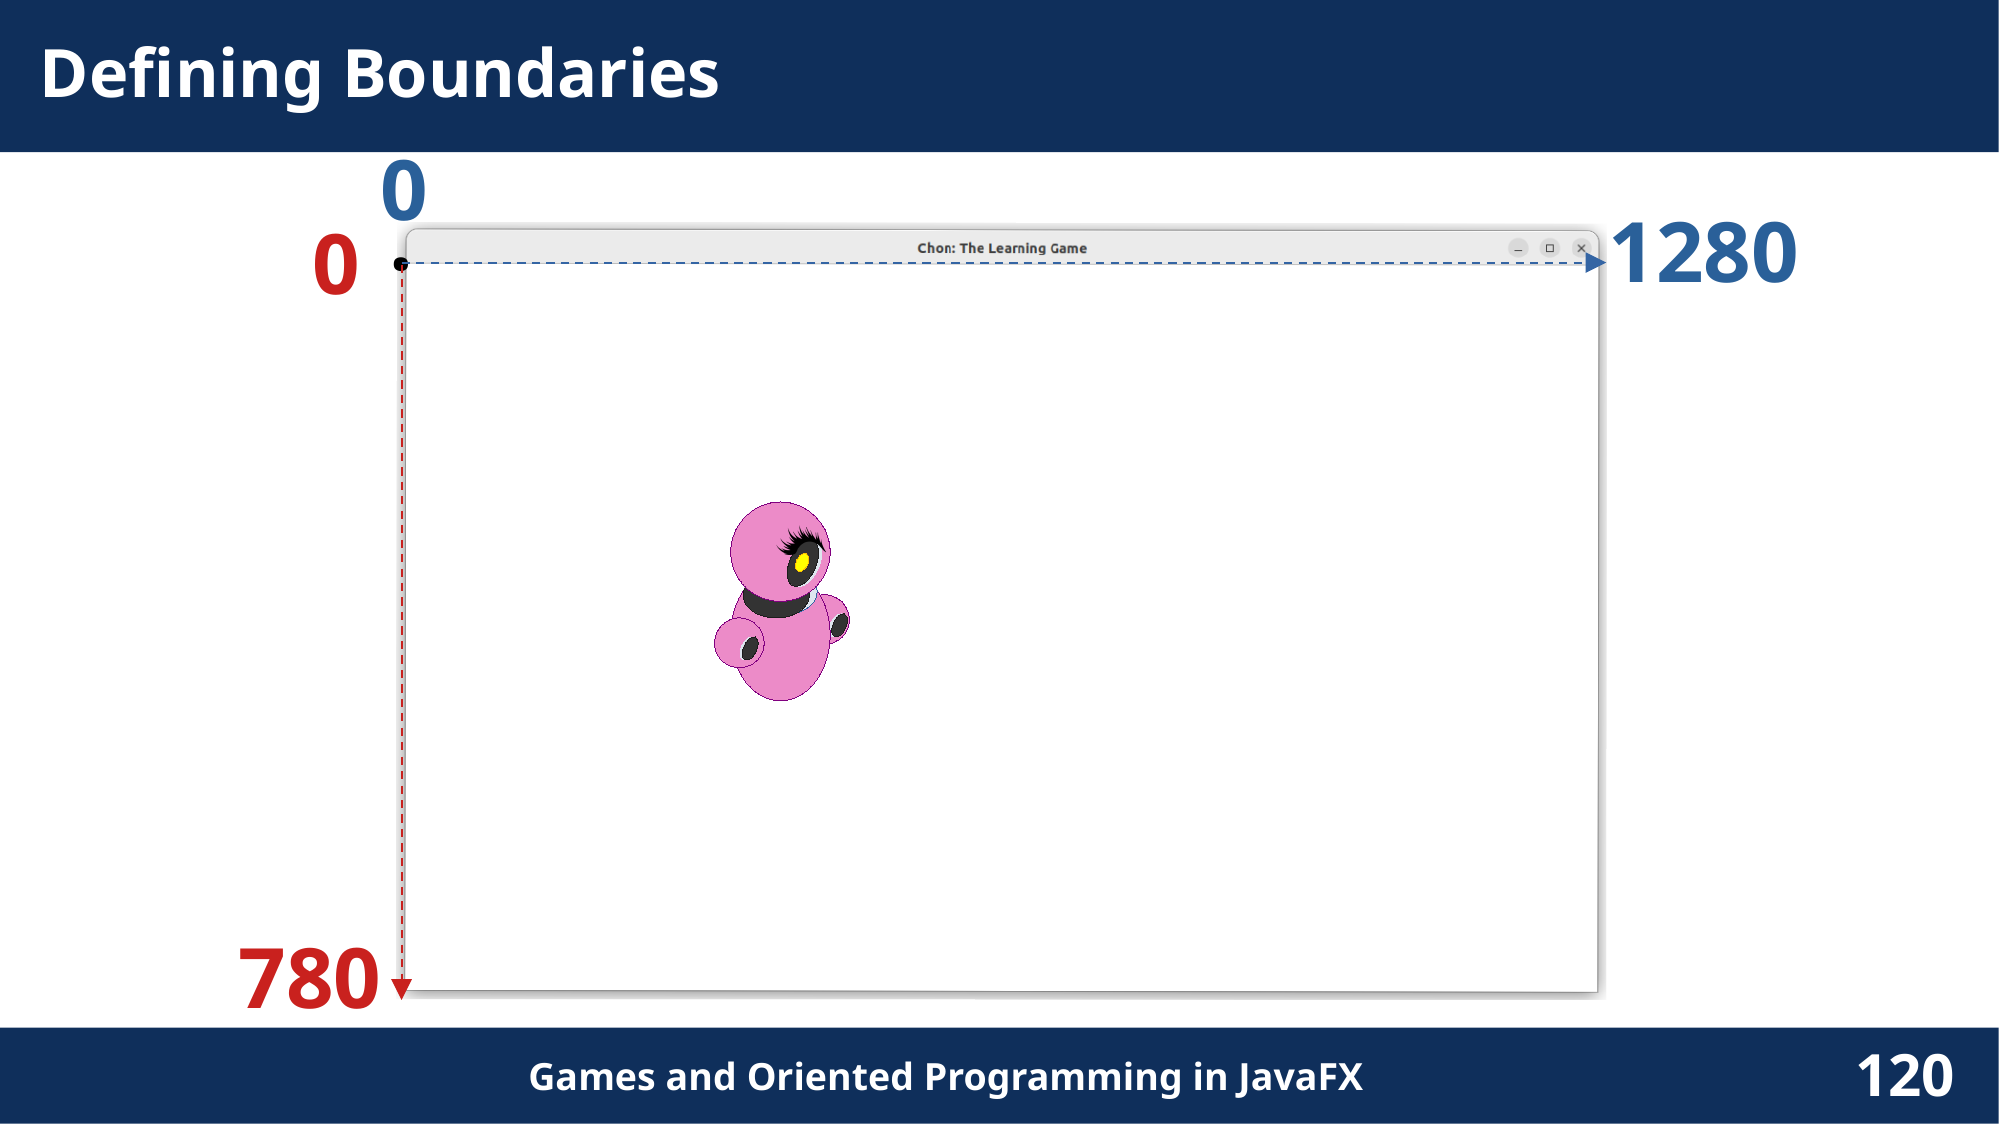

Defining Boundaries
0
.
1280
0
780